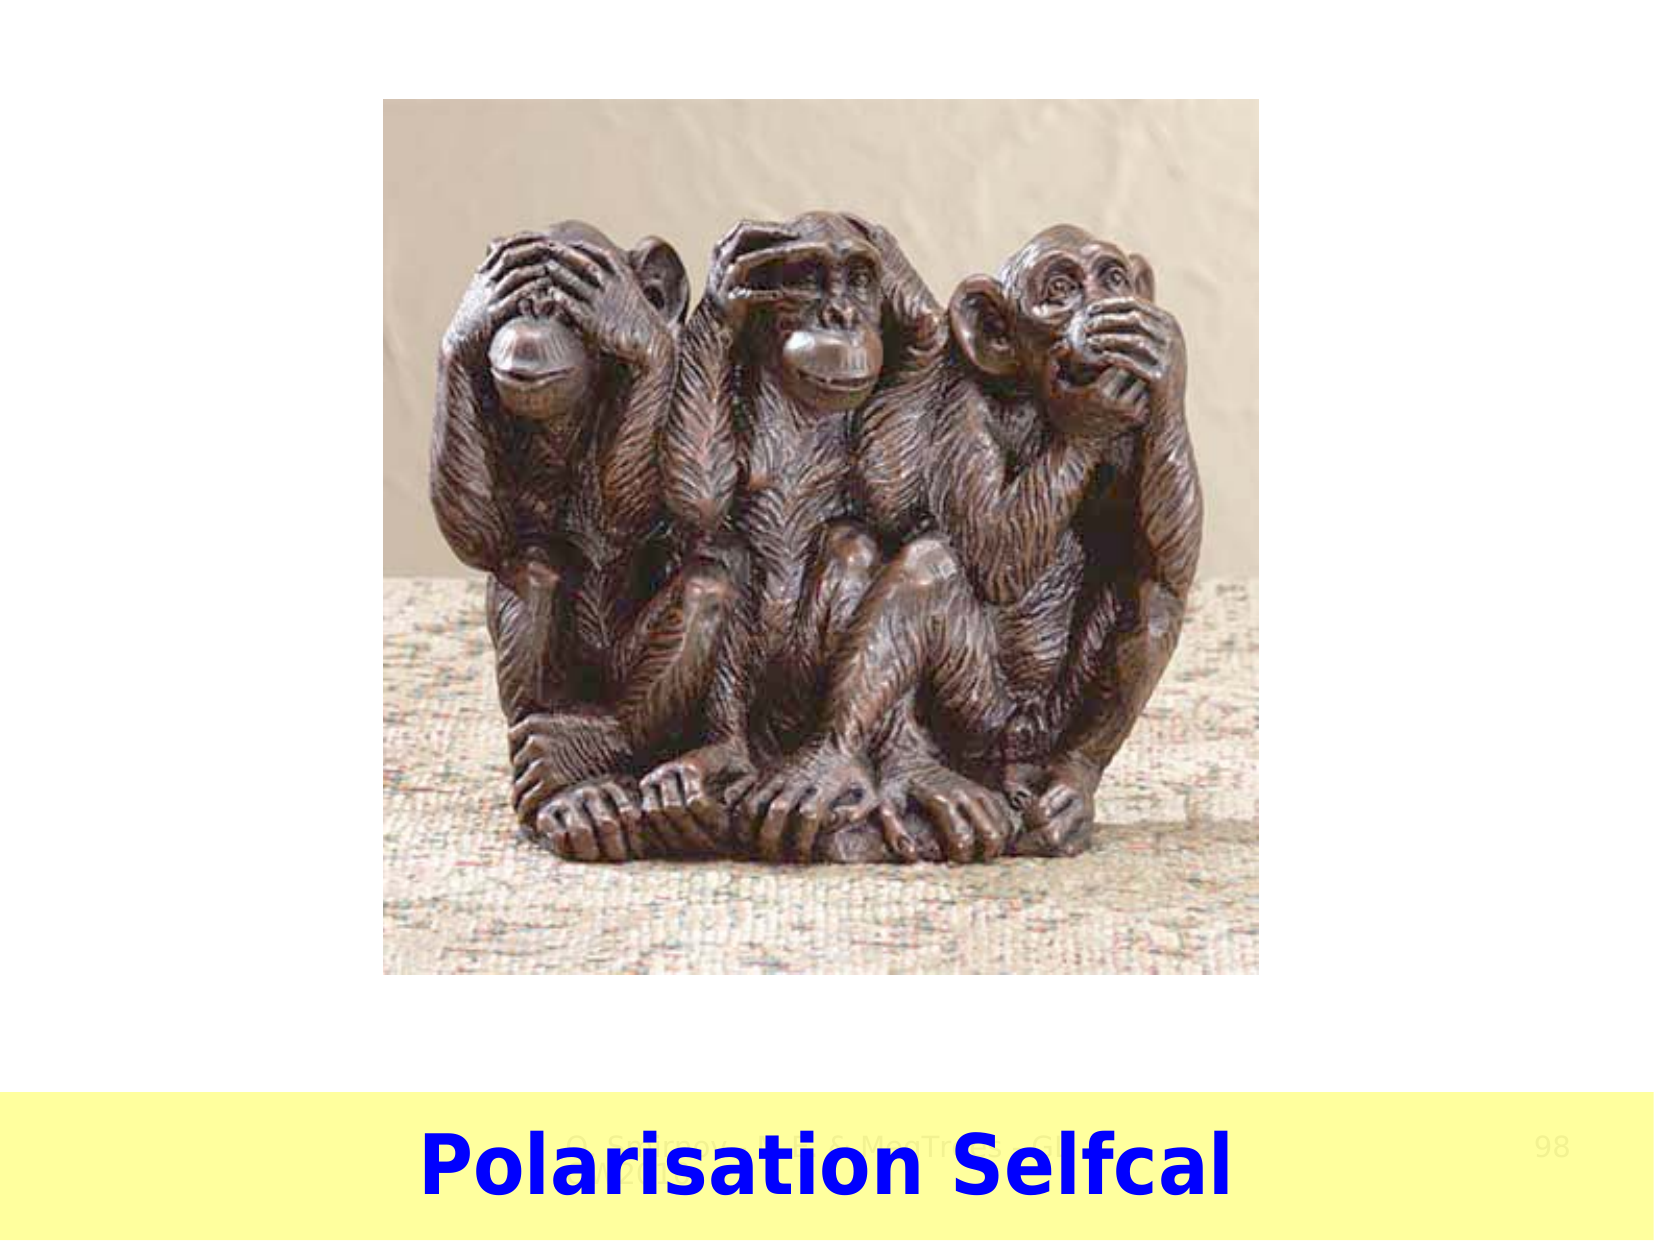

# Polarisation Selfcal
O. Smirnov - M.E. & MeqTrees - GLOW2010
98